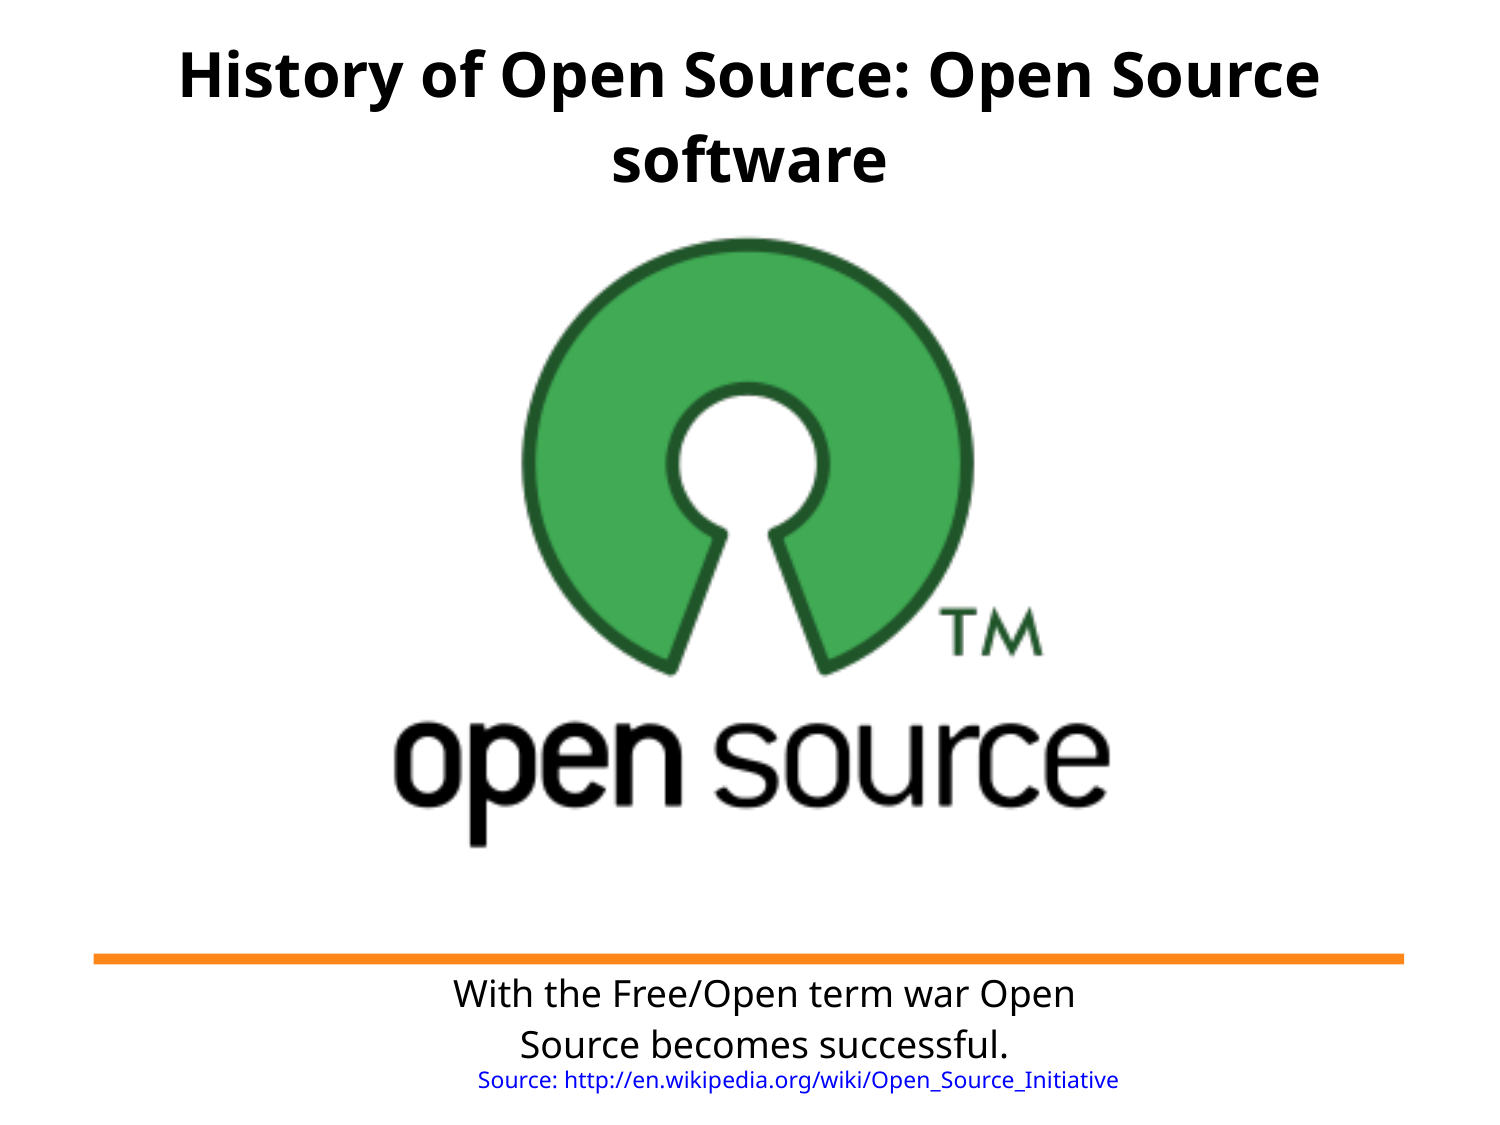

# History of Open Source: Open Source software
With the Free/Open term war Open Source becomes successful.
Source: http://en.wikipedia.org/wiki/Open_Source_Initiative